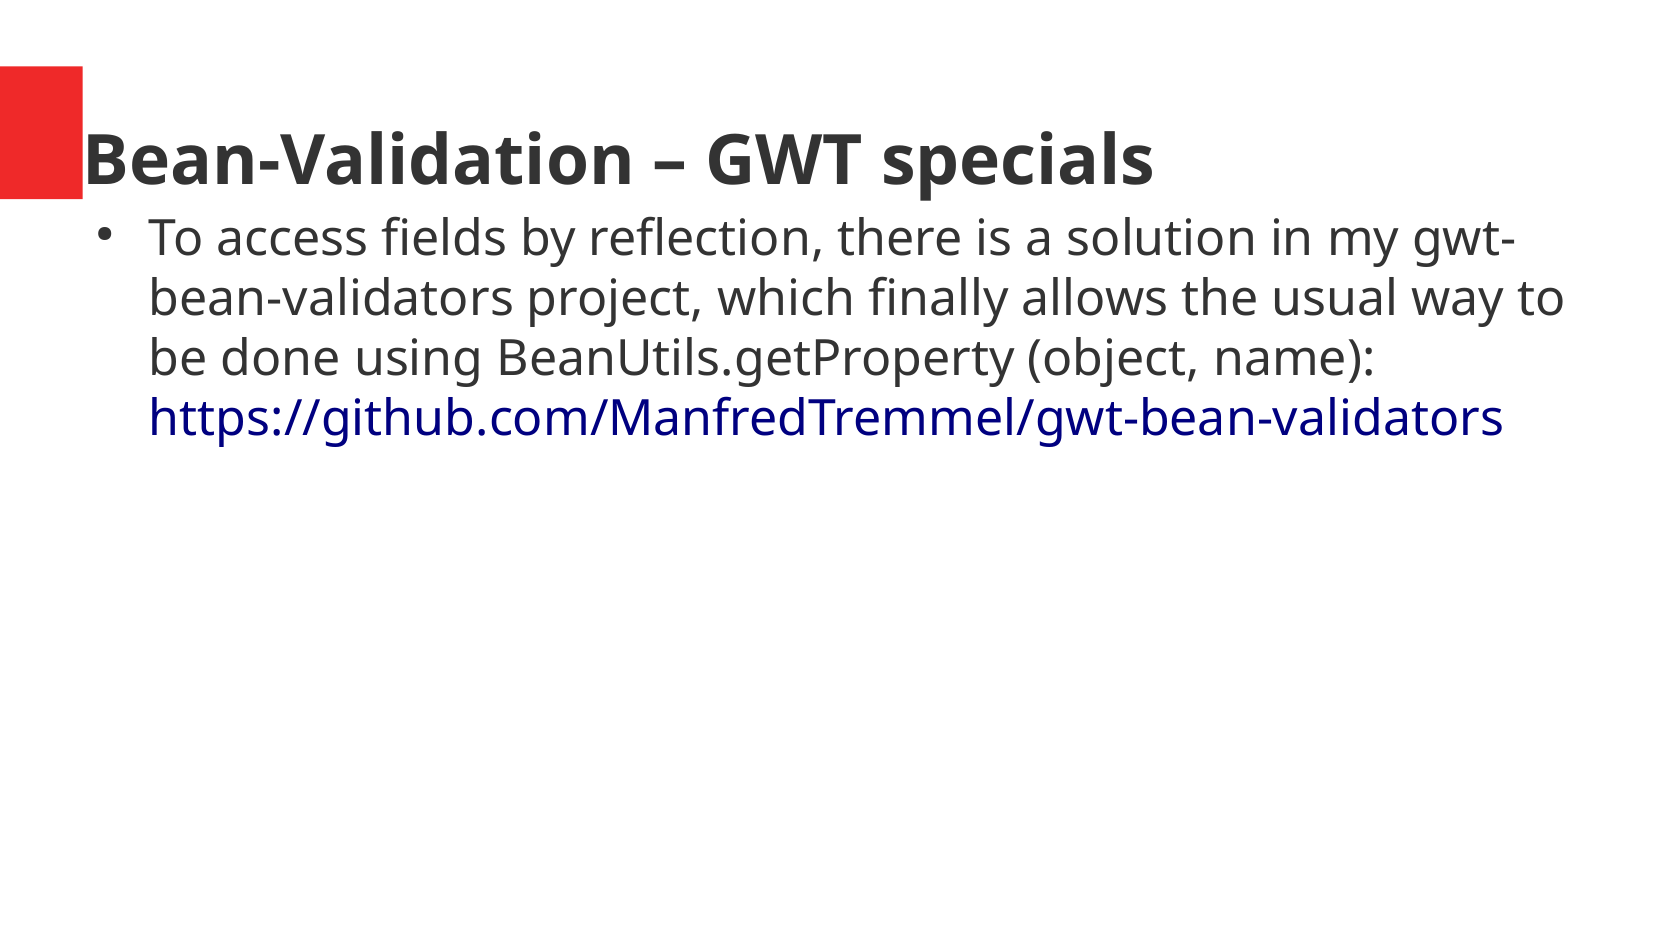

# Bean-Validation – GWT specials
To access fields by reflection, there is a solution in my gwt-bean-validators project, which finally allows the usual way to be done using BeanUtils.getProperty (object, name):
https://github.com/ManfredTremmel/gwt-bean-validators